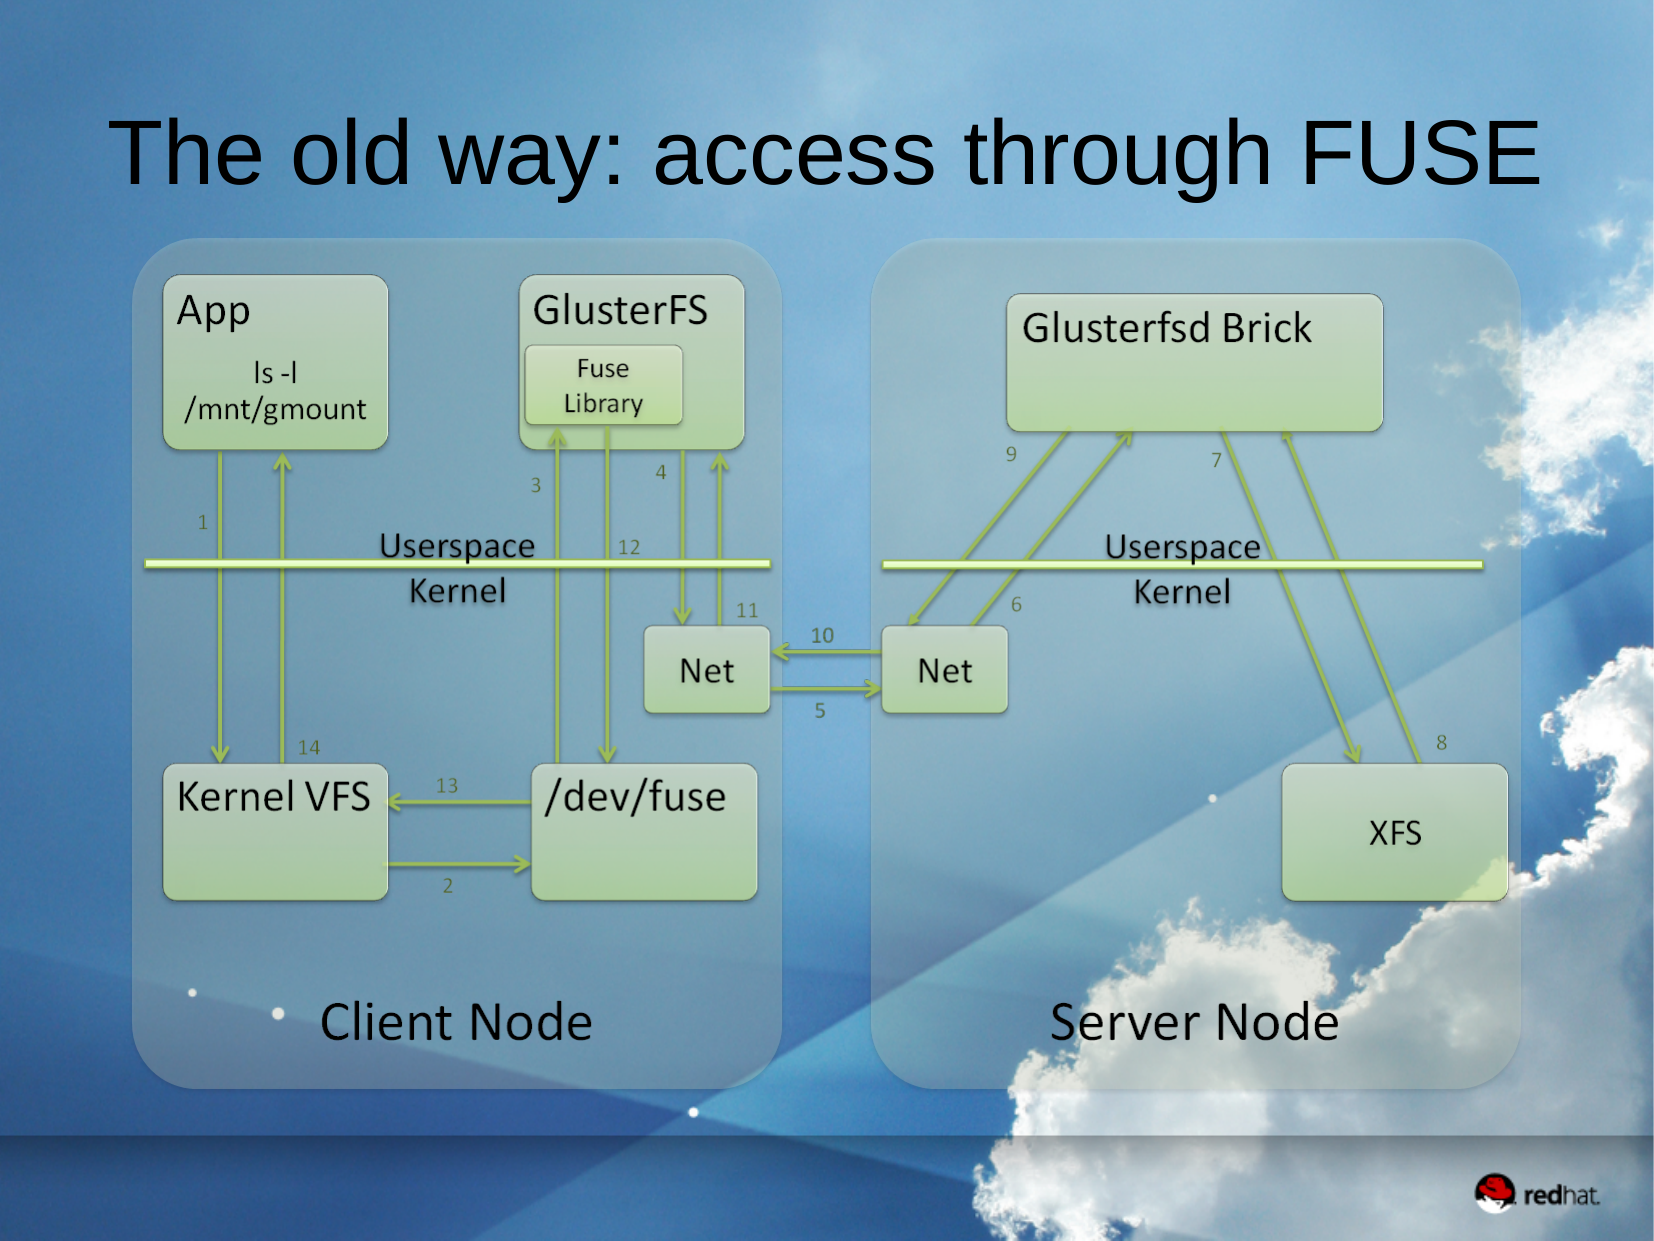

# The old way: access through FUSE